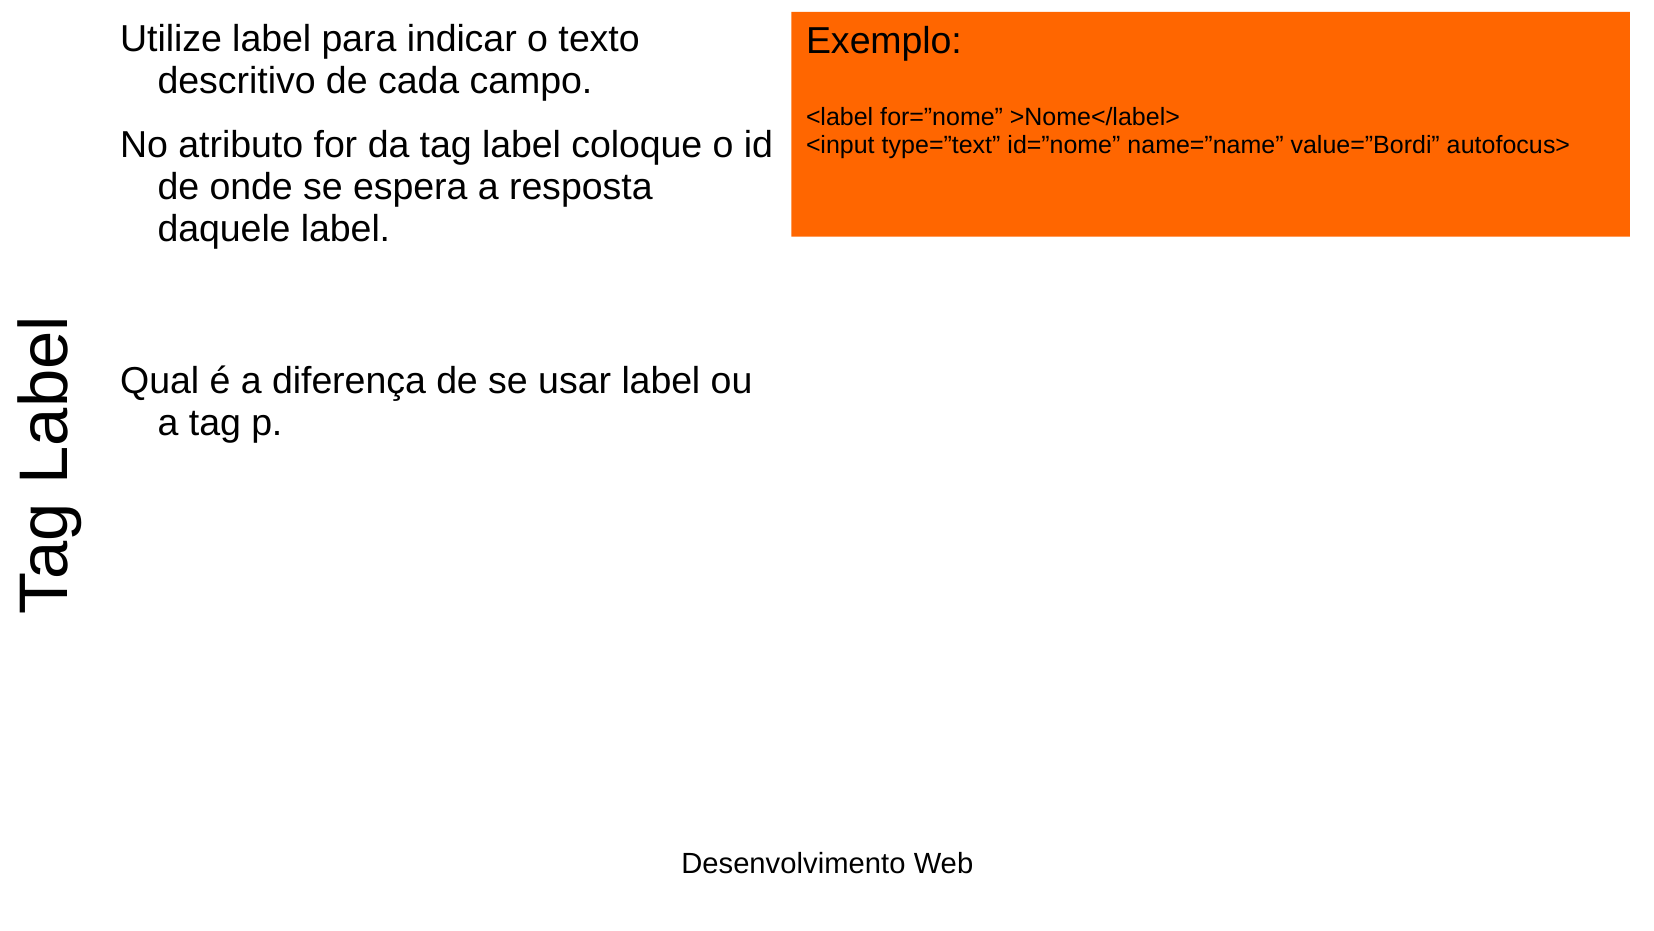

Exemplo:
<label for=”nome” >Nome</label>
<input type=”text” id=”nome” name=”name” value=”Bordi” autofocus>
Utilize label para indicar o texto descritivo de cada campo.
No atributo for da tag label coloque o id de onde se espera a resposta daquele label.
Qual é a diferença de se usar label ou a tag p.
# Tag Label
Desenvolvimento Web